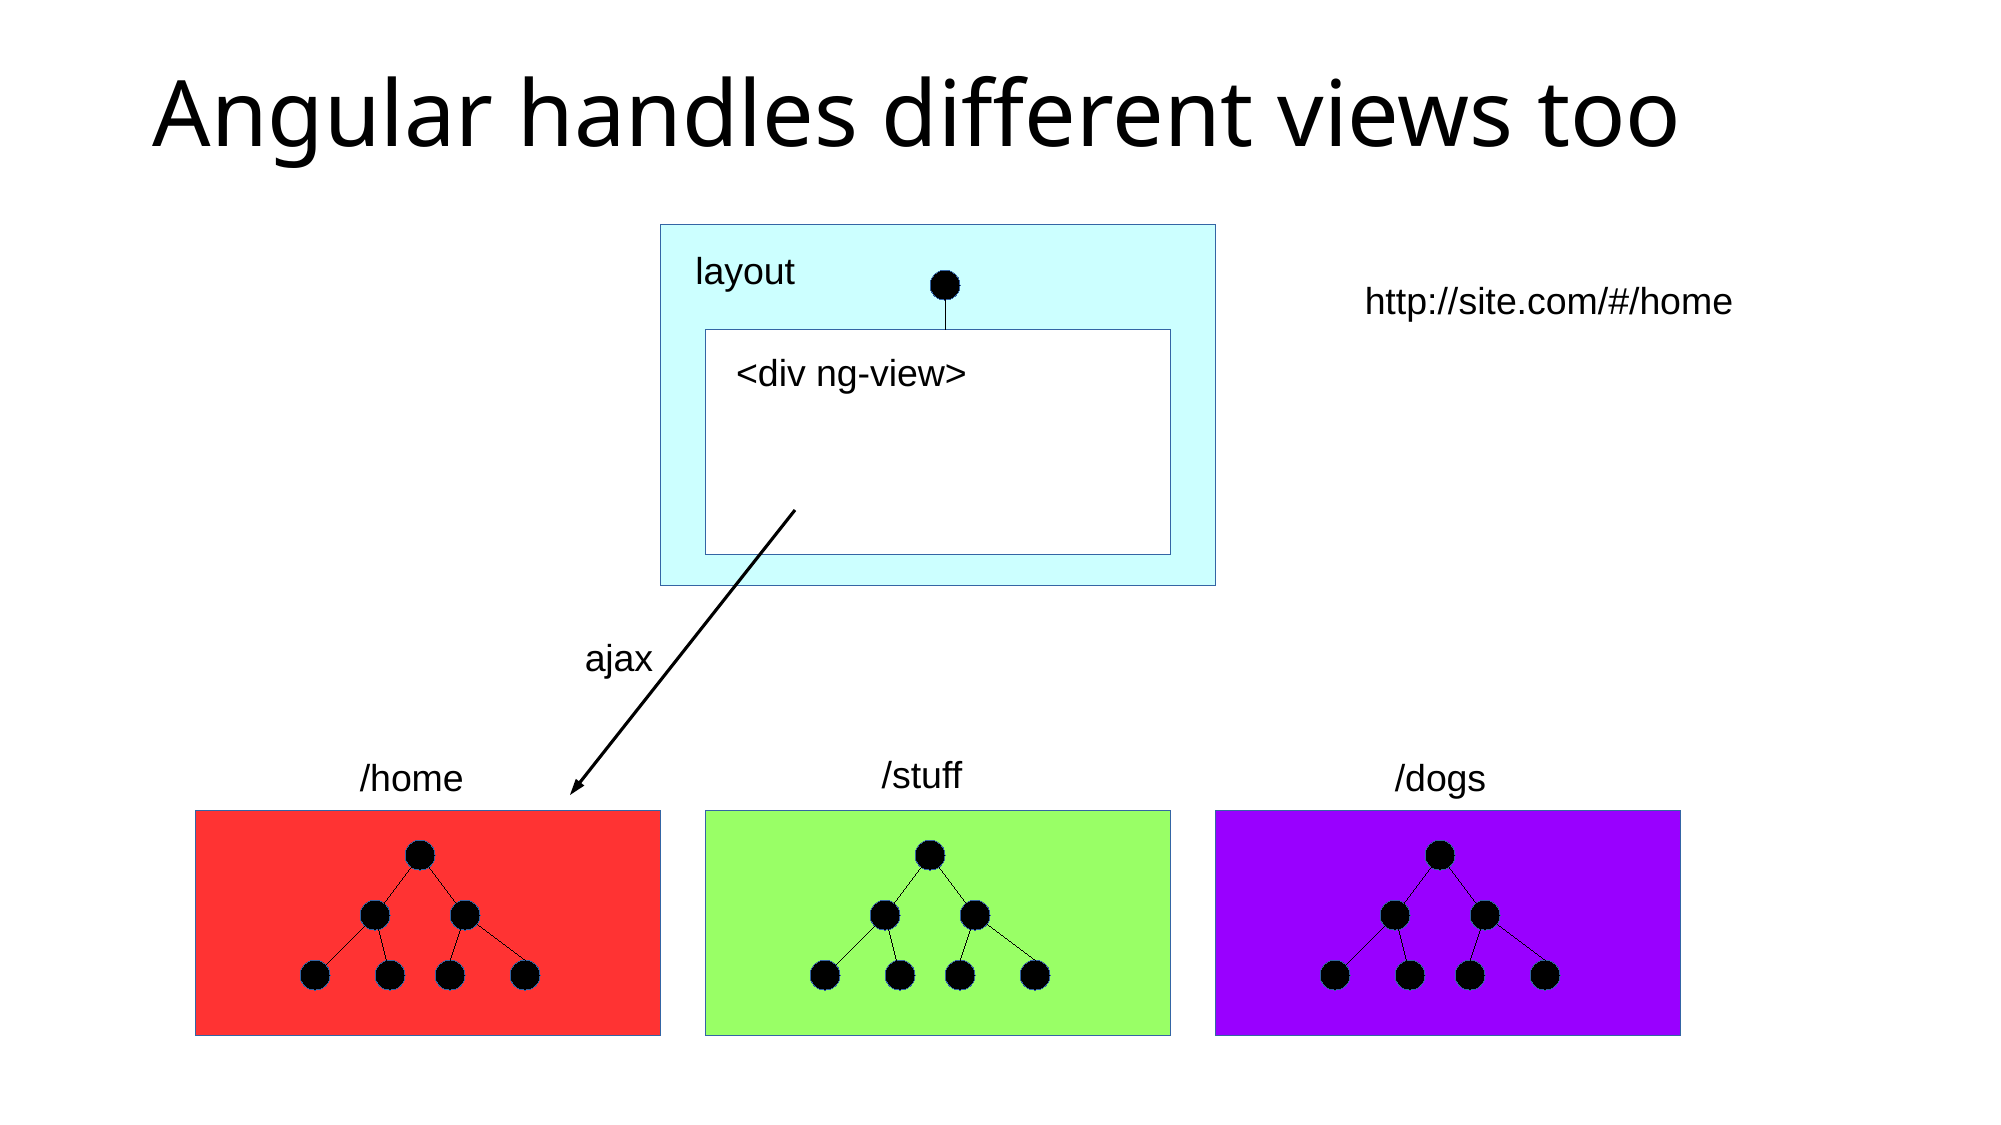

# Angular handles different views too
layout
http://site.com/#/home
<div ng-view>
ajax
/stuff
/home
/dogs